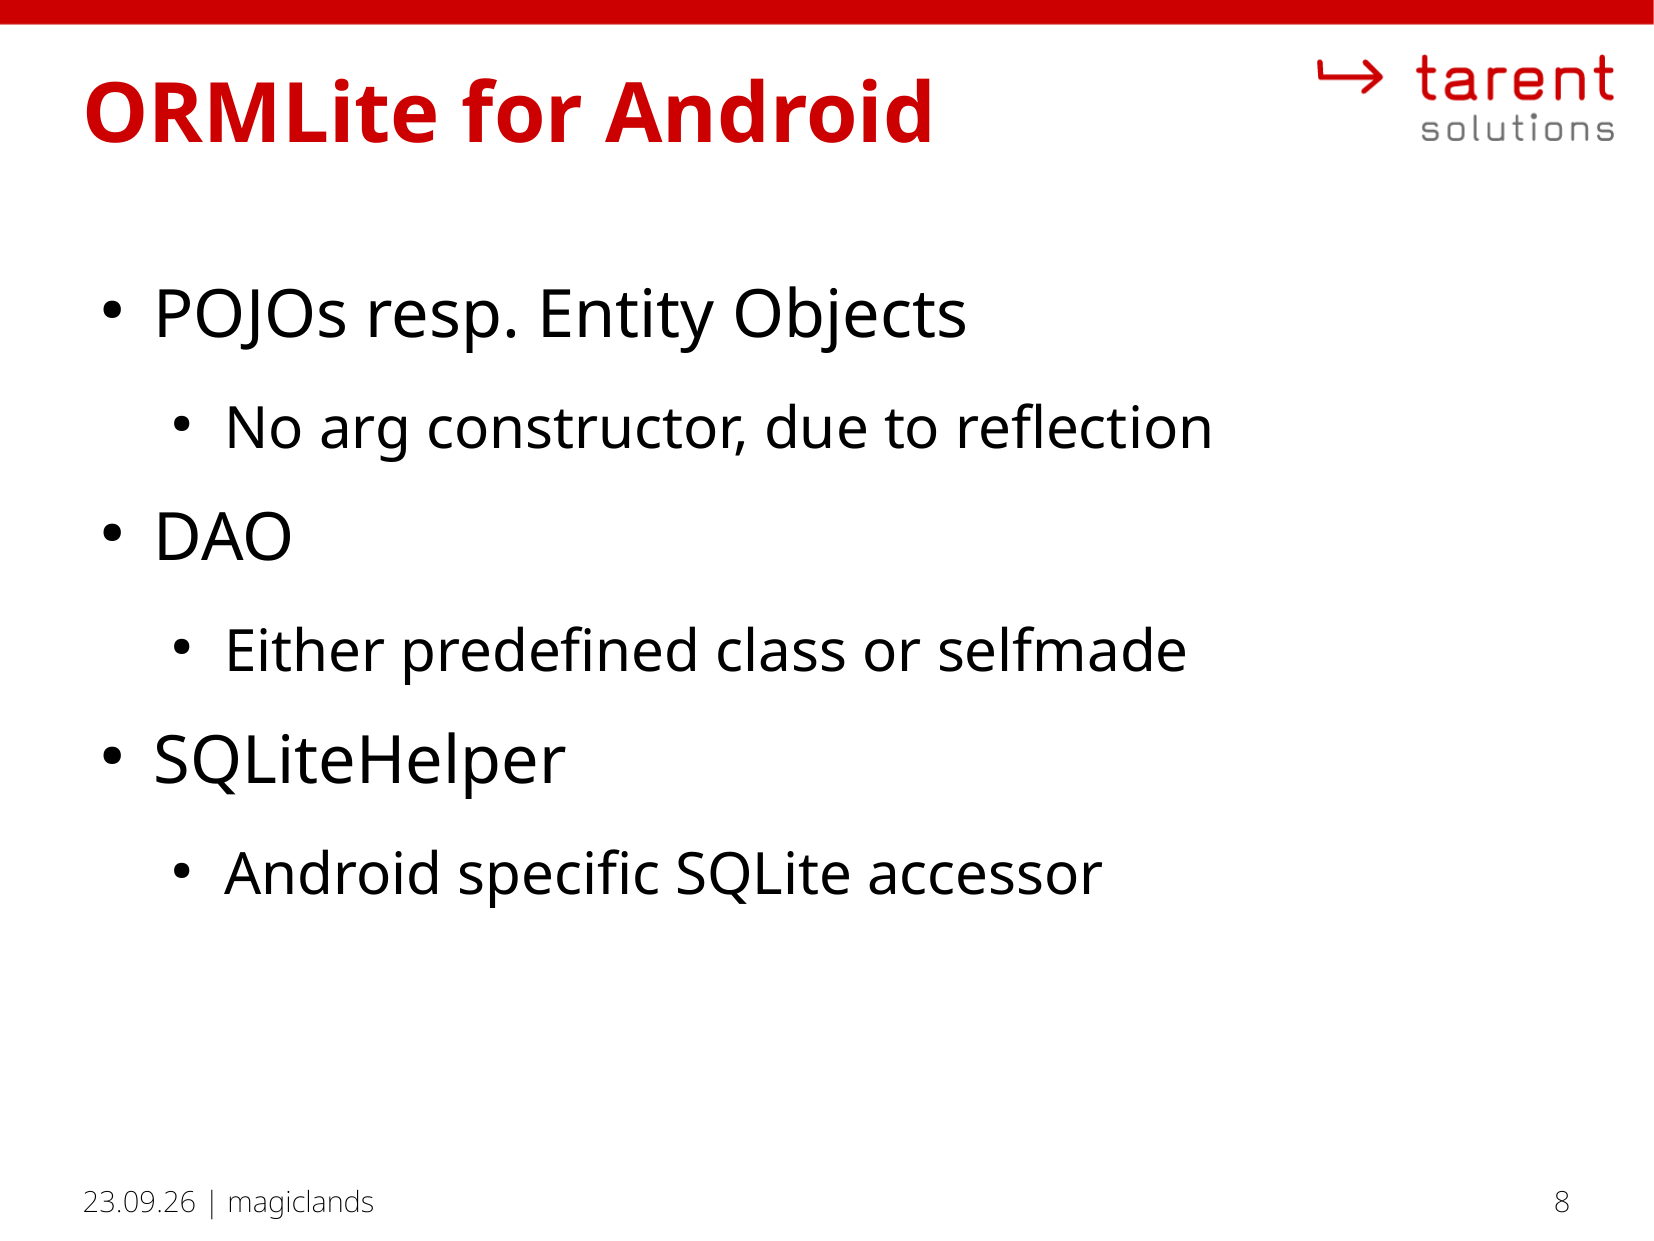

# ORMLite for Android
POJOs resp. Entity Objects
No arg constructor, due to reflection
DAO
Either predefined class or selfmade
SQLiteHelper
Android specific SQLite accessor
8